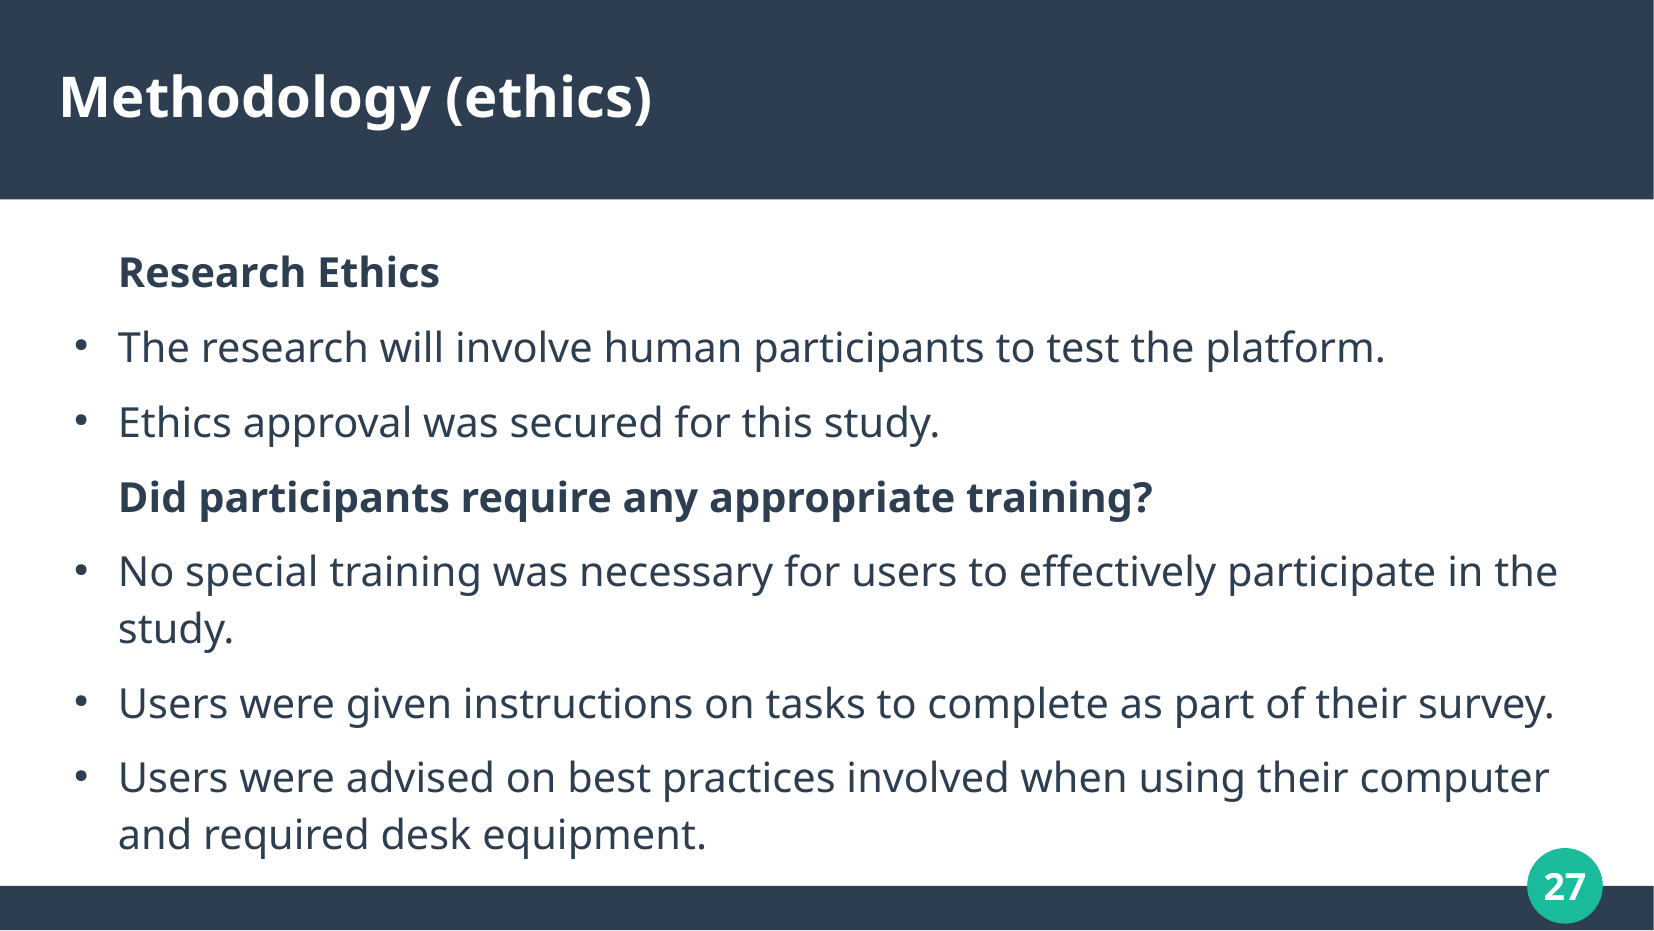

# Methodology (ethics)
Research Ethics
The research will involve human participants to test the platform.
Ethics approval was secured for this study.
Did participants require any appropriate training?
No special training was necessary for users to effectively participate in the study.
Users were given instructions on tasks to complete as part of their survey.
Users were advised on best practices involved when using their computer and required desk equipment.